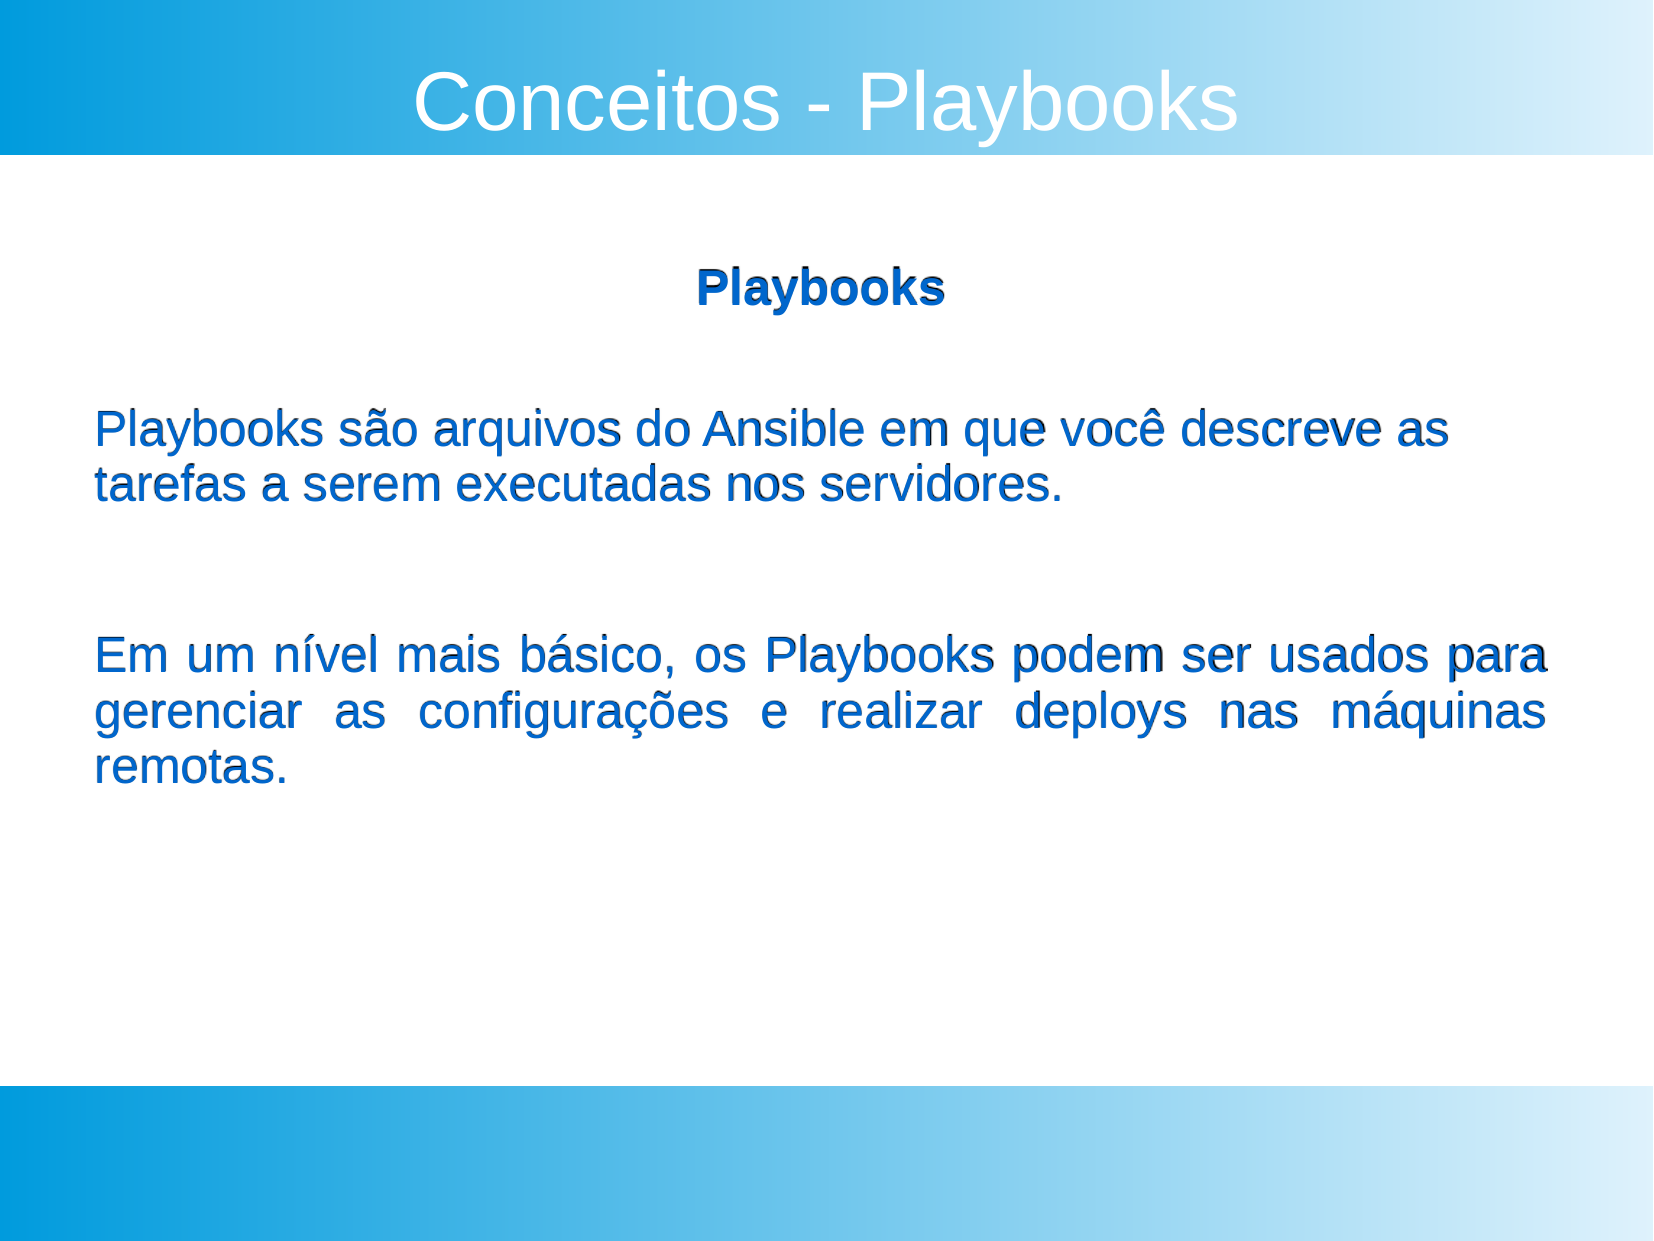

# Conceitos - Playbooks
Playbooks
Playbooks são arquivos do Ansible em que você descreve as tarefas a serem executadas nos servidores.
Em um nível mais básico, os Playbooks podem ser usados para gerenciar as configurações e realizar deploys nas máquinas remotas.